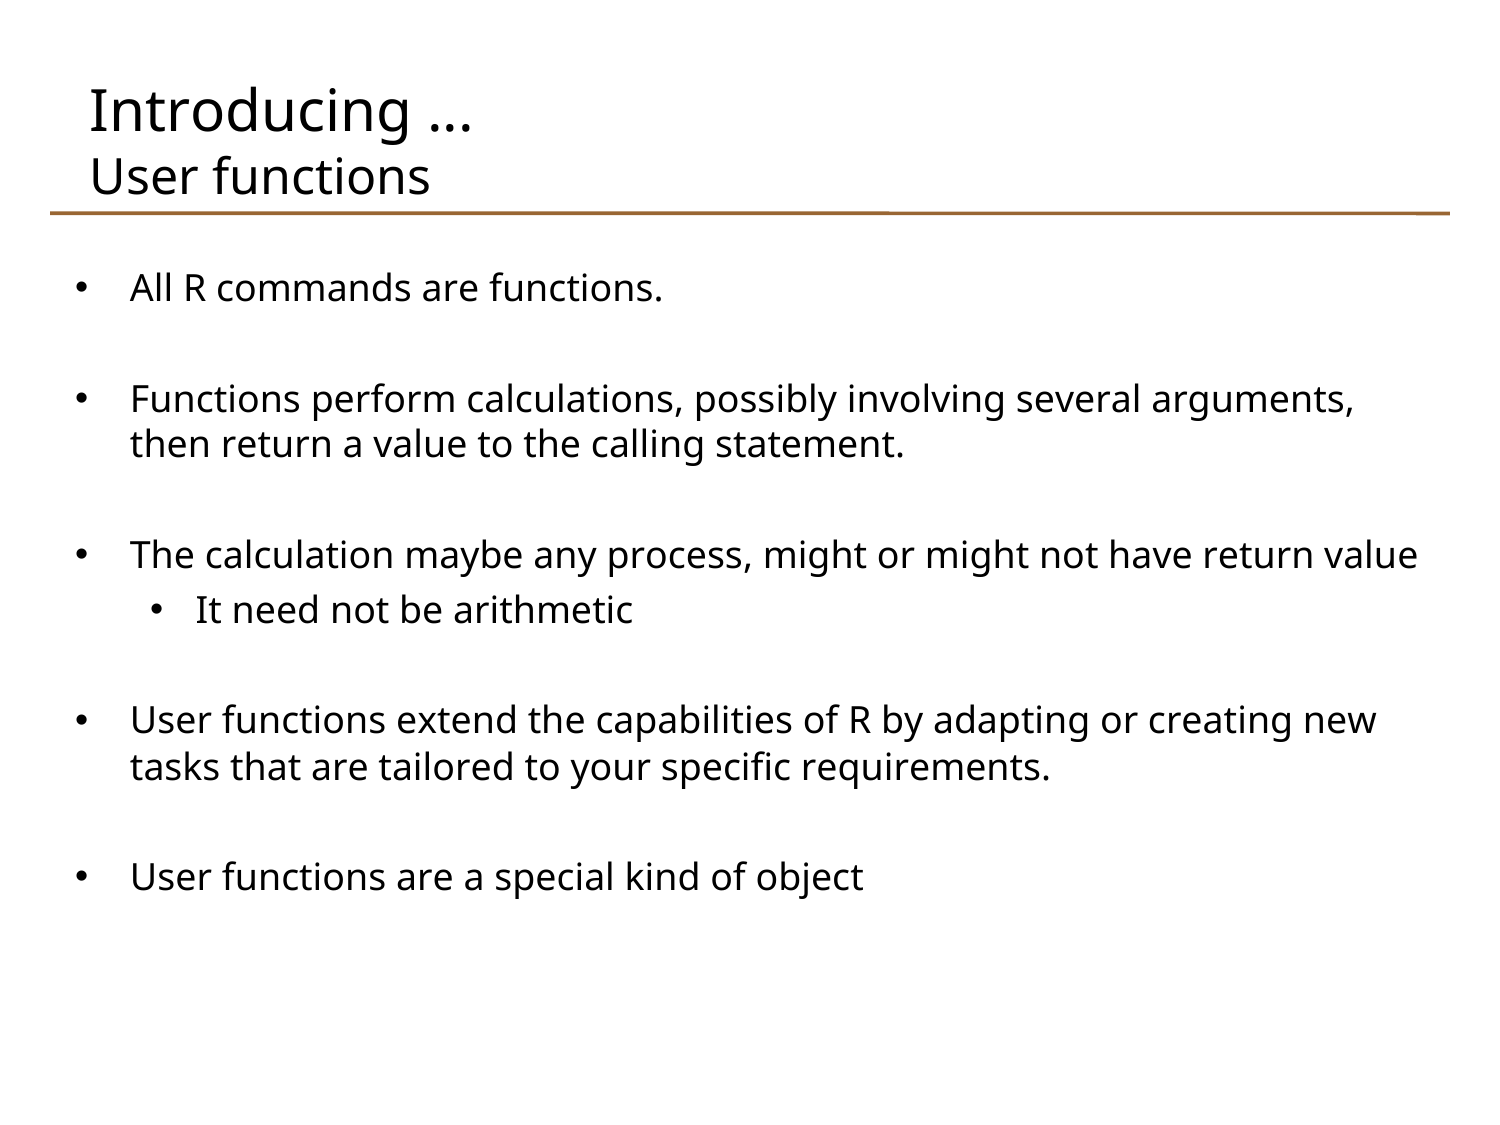

Introducing ...
User functions
All R commands are functions.
Functions perform calculations, possibly involving several arguments, then return a value to the calling statement.
The calculation maybe any process, might or might not have return value
It need not be arithmetic
User functions extend the capabilities of R by adapting or creating new tasks that are tailored to your specific requirements.
User functions are a special kind of object